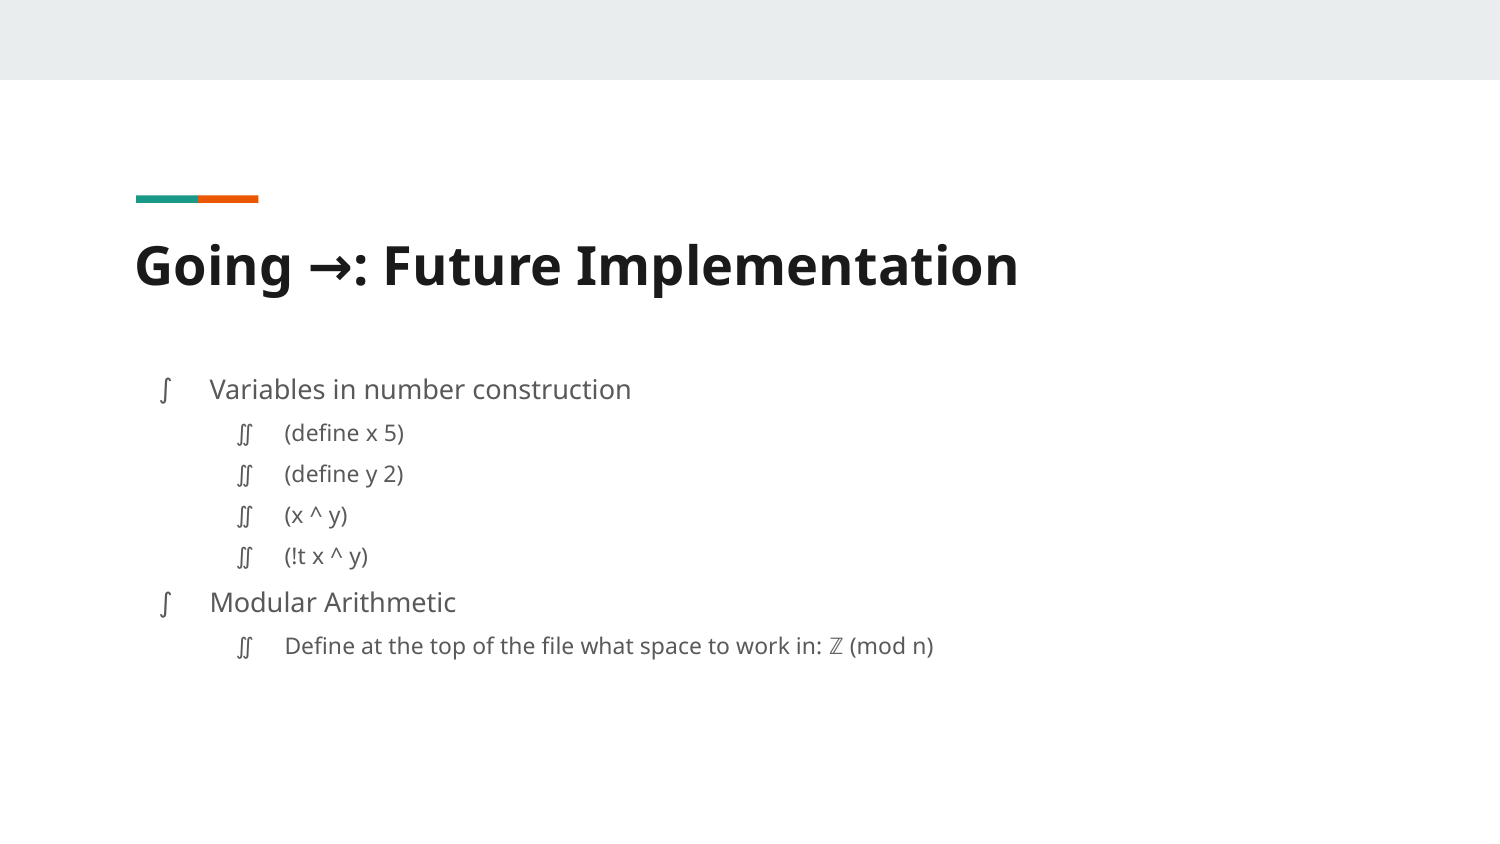

# Going →: Future Implementation
Variables in number construction
(define x 5)
(define y 2)
(x ^ y)
(!t x ^ y)
Modular Arithmetic
Define at the top of the file what space to work in: ℤ (mod n)